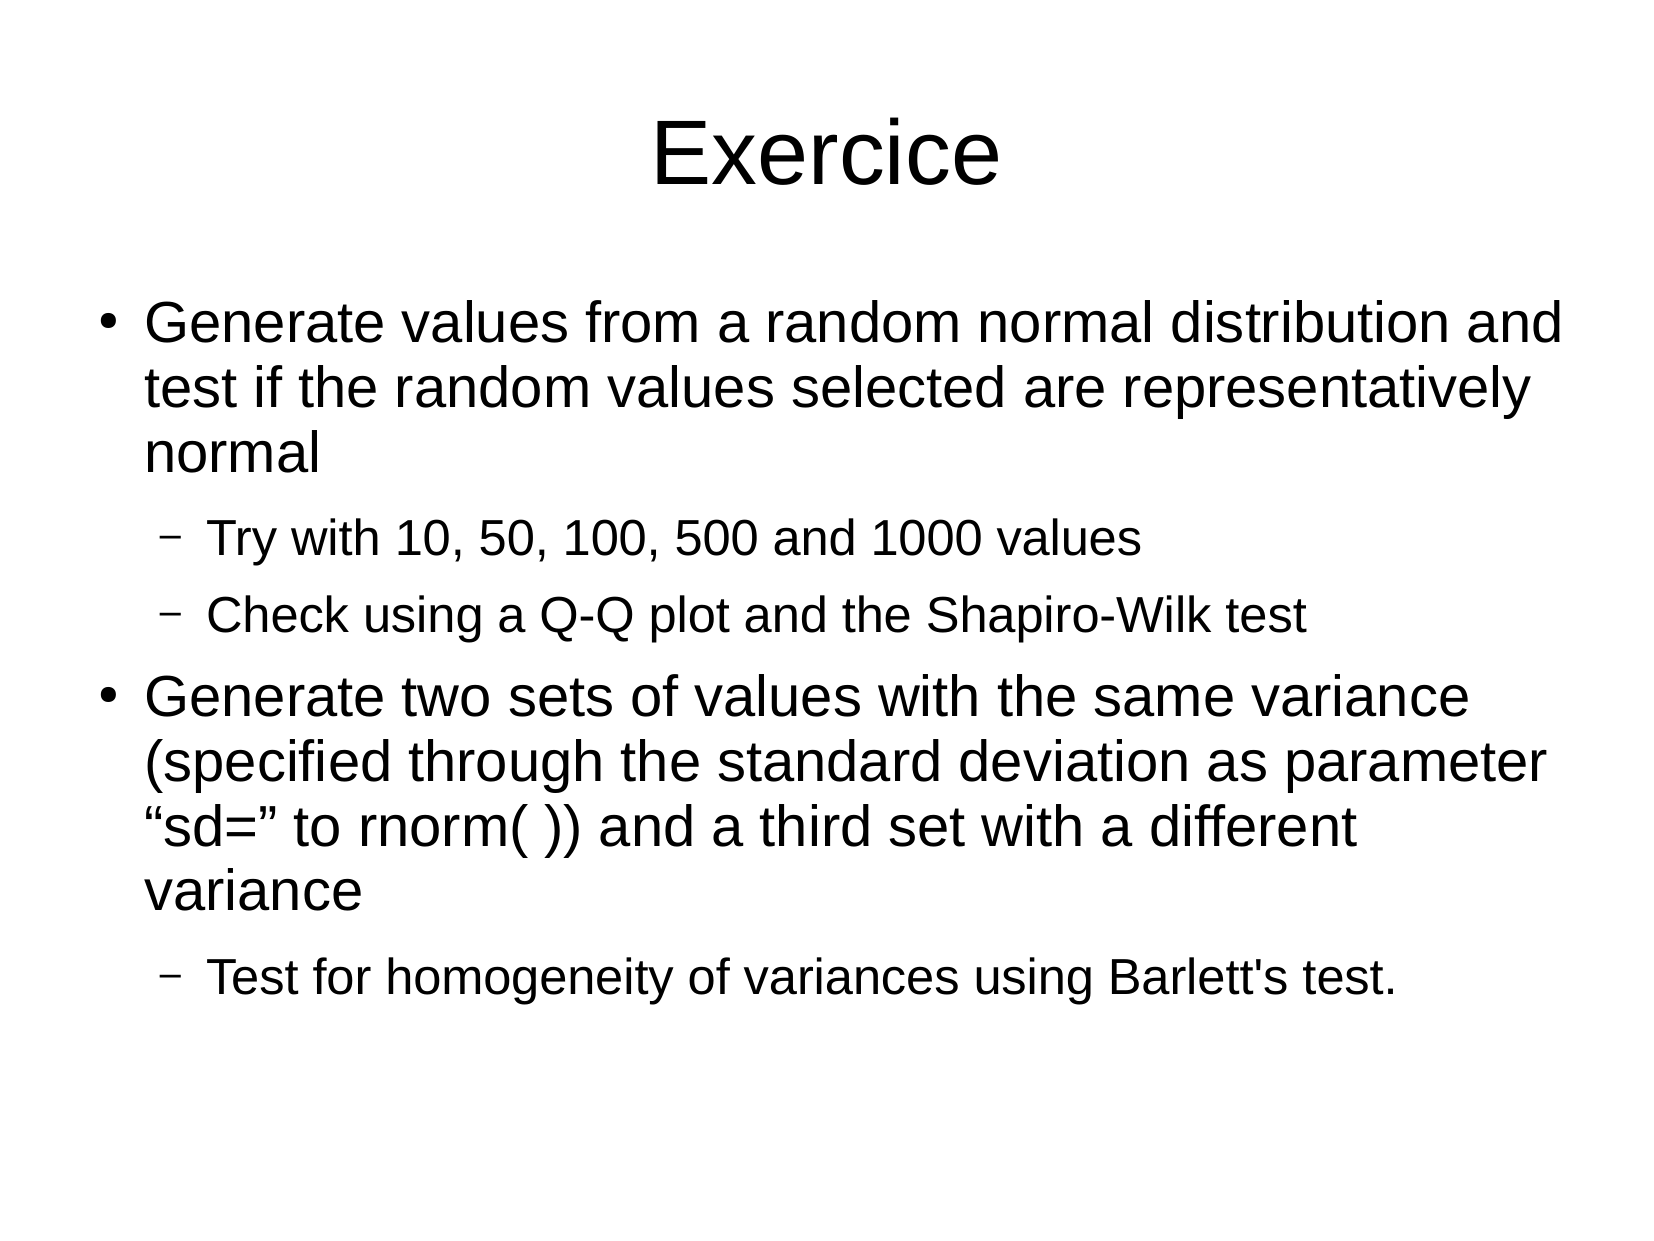

# Exercice
Generate values from a random normal distribution and test if the random values selected are representatively normal
Try with 10, 50, 100, 500 and 1000 values
Check using a Q-Q plot and the Shapiro-Wilk test
Generate two sets of values with the same variance (specified through the standard deviation as parameter “sd=” to rnorm( )) and a third set with a different variance
Test for homogeneity of variances using Barlett's test.